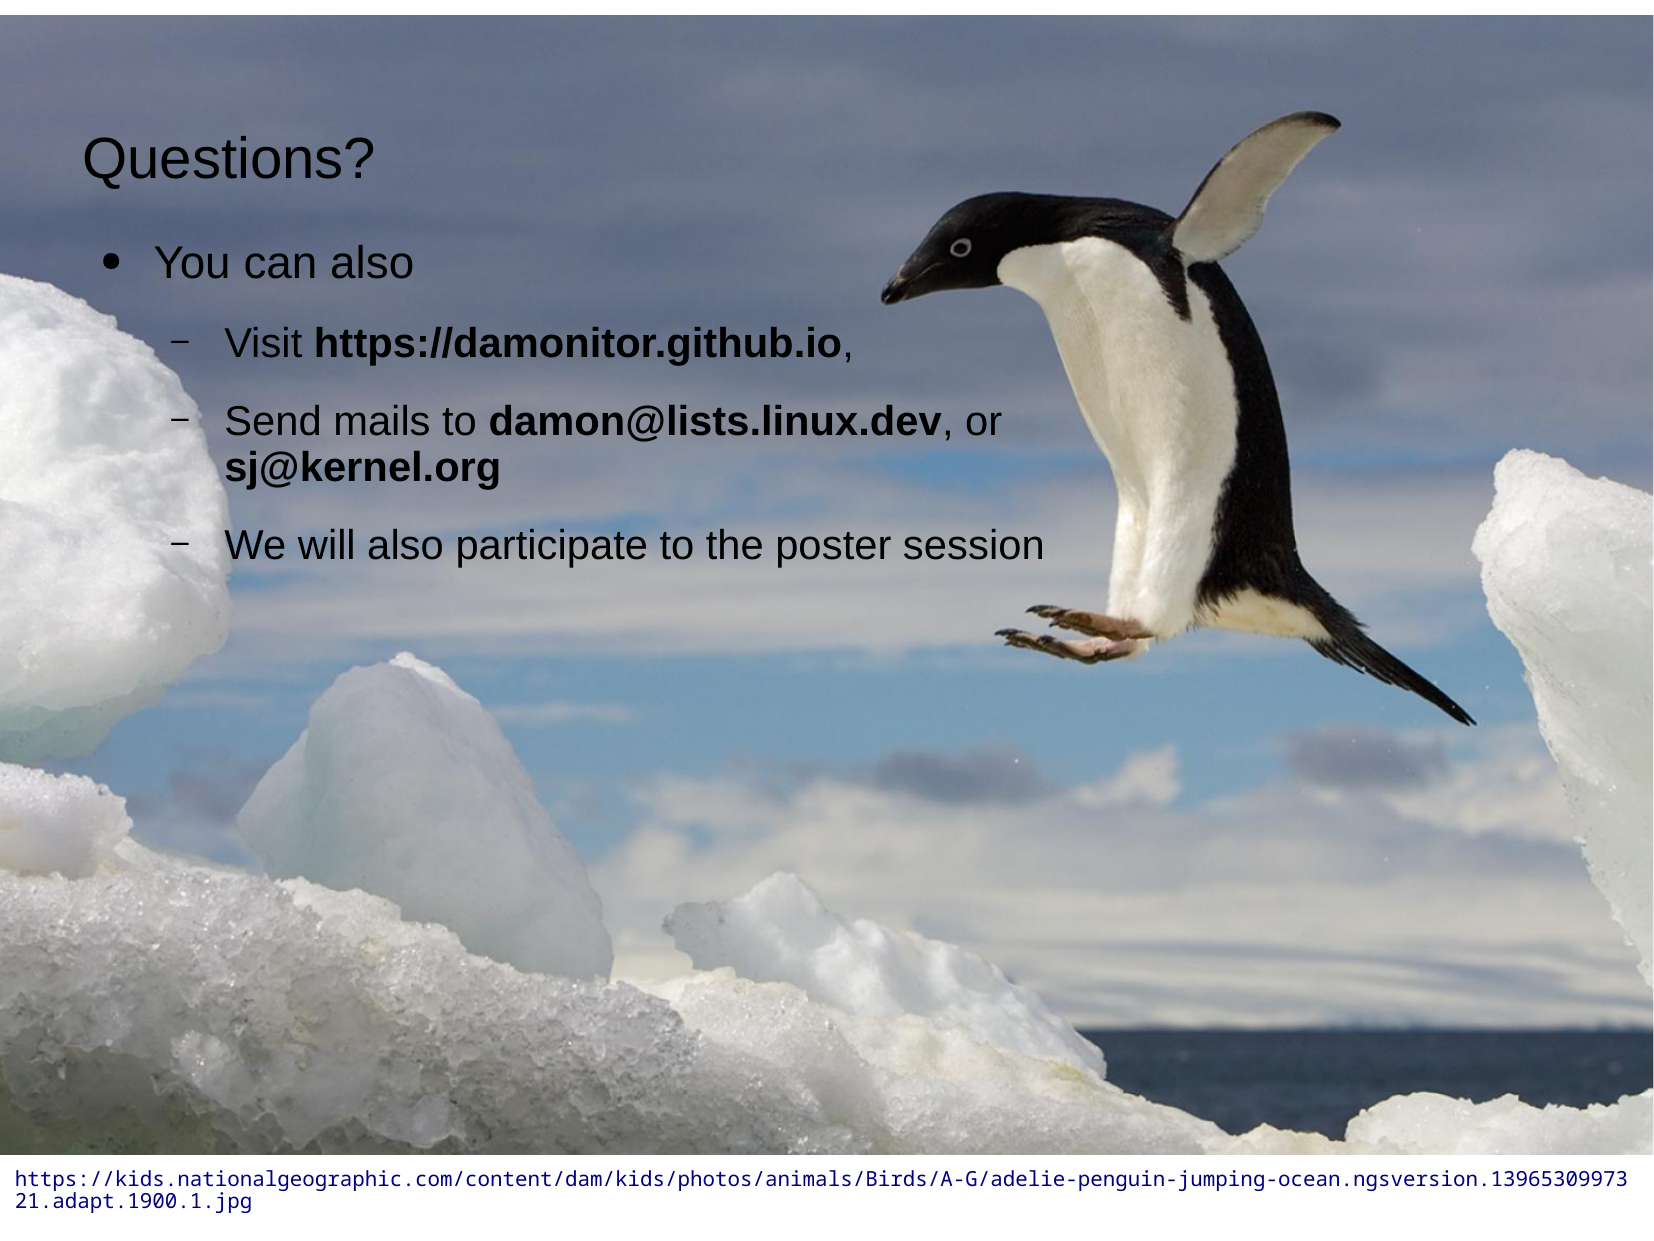

# Questions?
You can also
Visit https://damonitor.github.io,
Send mails to damon@lists.linux.dev, or
sj@kernel.org
We will also participate to the poster session
https://kids.nationalgeographic.com/content/dam/kids/photos/animals/Birds/A-G/adelie-penguin-jumping-ocean.ngsversion.1396530997321.adapt.1900.1.jpg